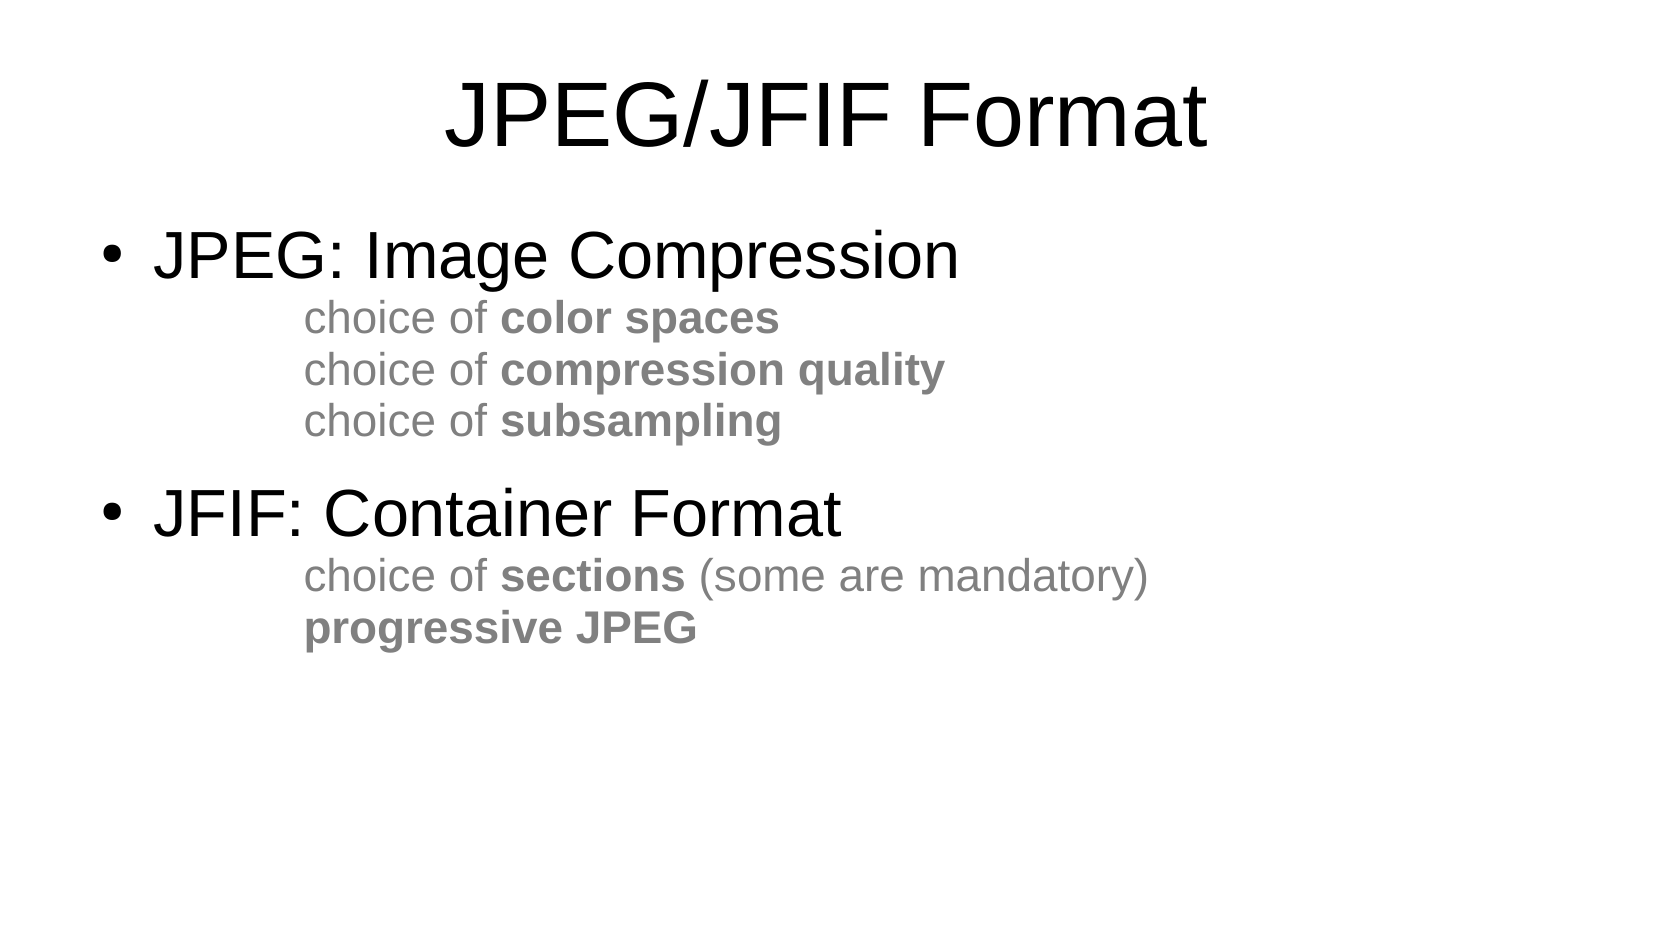

# JPEG/JFIF Format
JPEG: Image Compression
		choice of color spaces
		choice of compression quality
		choice of subsampling
JFIF: Container Format
		choice of sections (some are mandatory)
		progressive JPEG